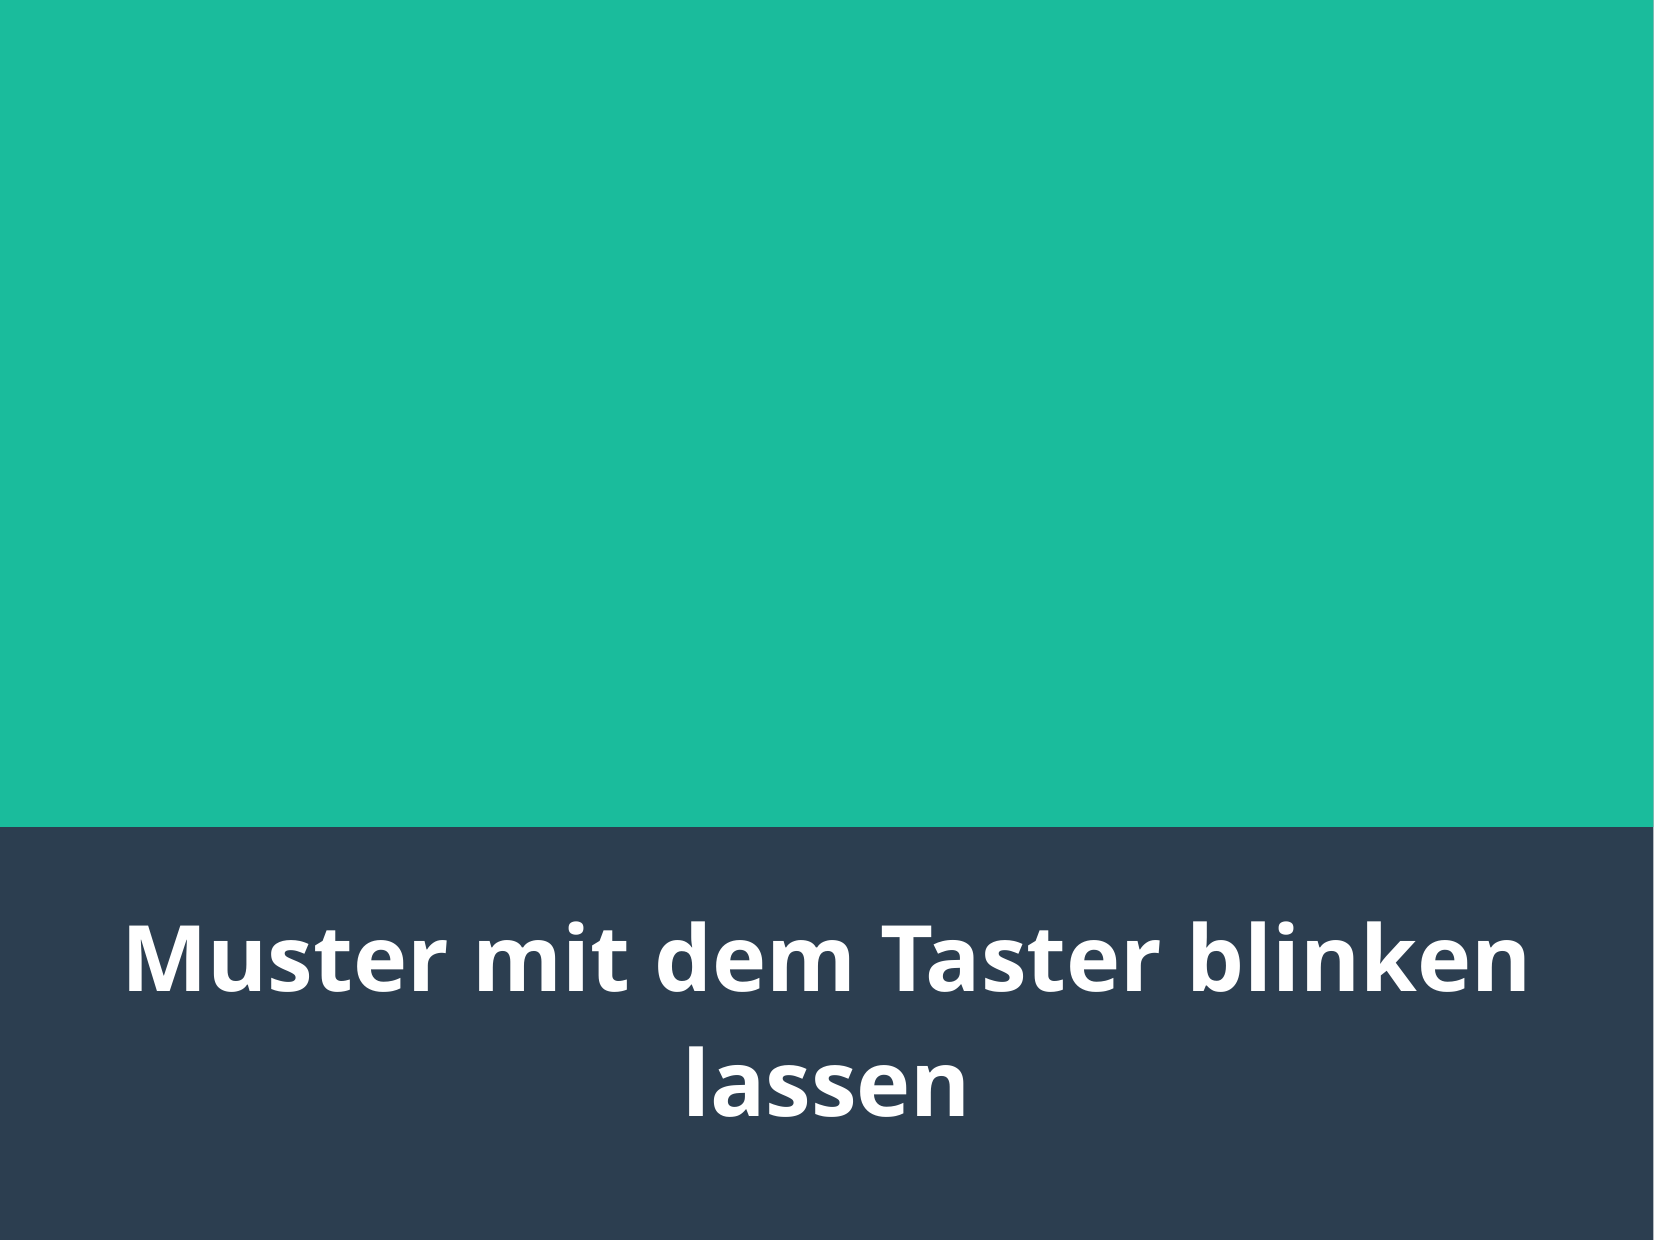

#
Muster mit dem Taster blinken lassen